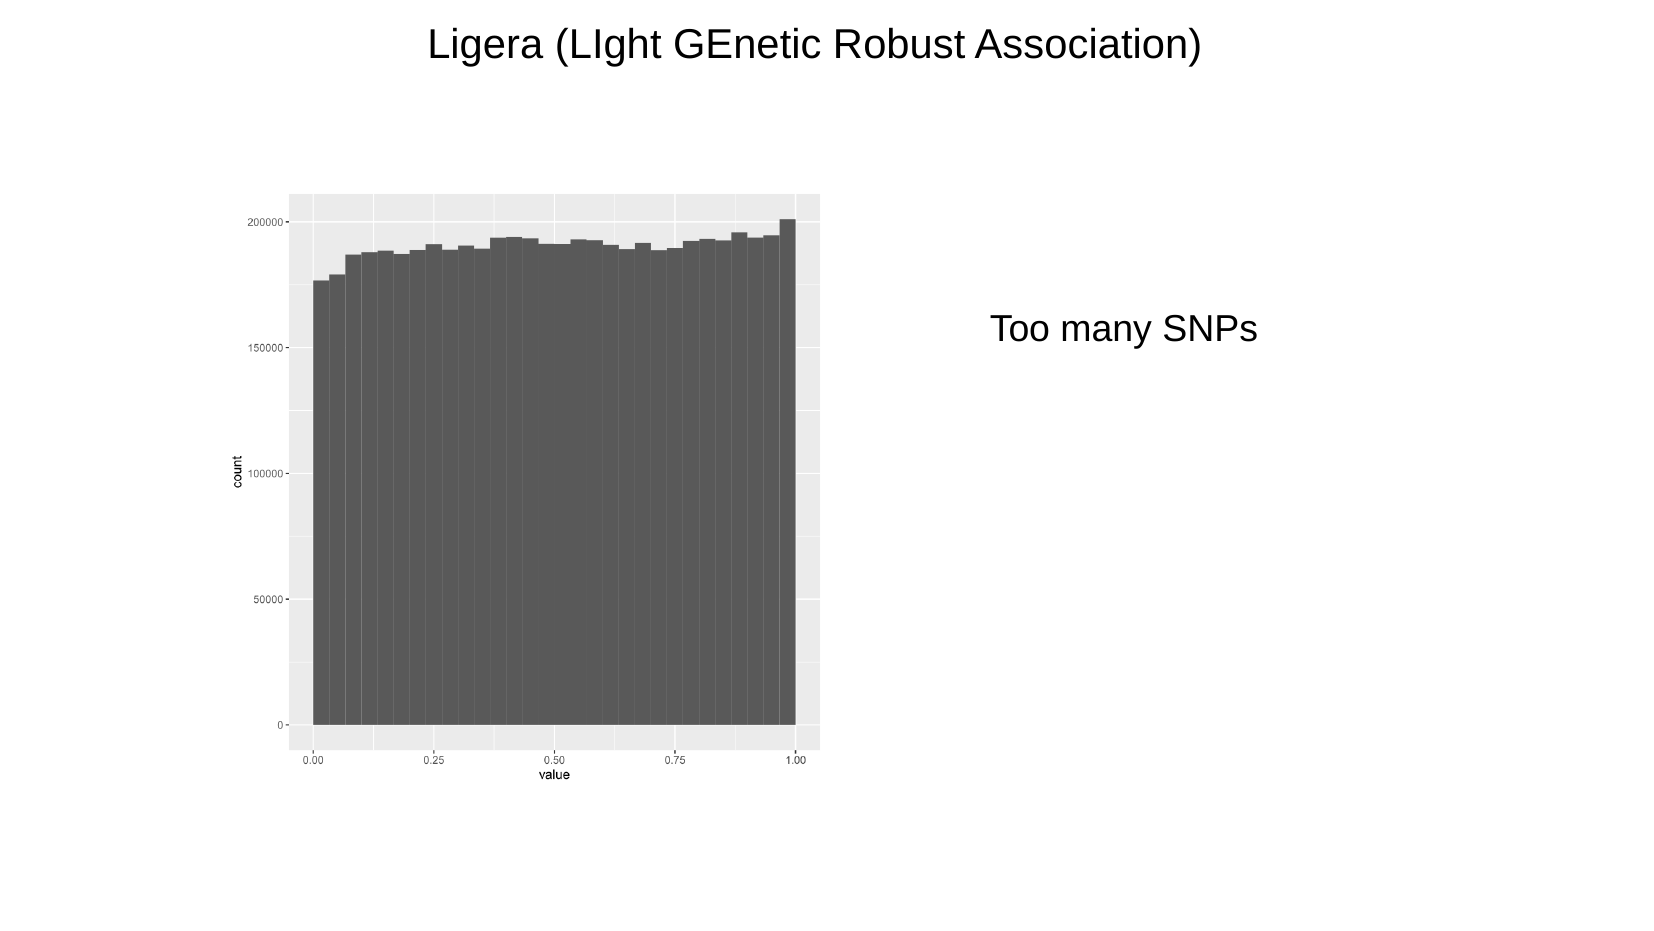

Ligera (LIght GEnetic Robust Association)
Too many SNPs